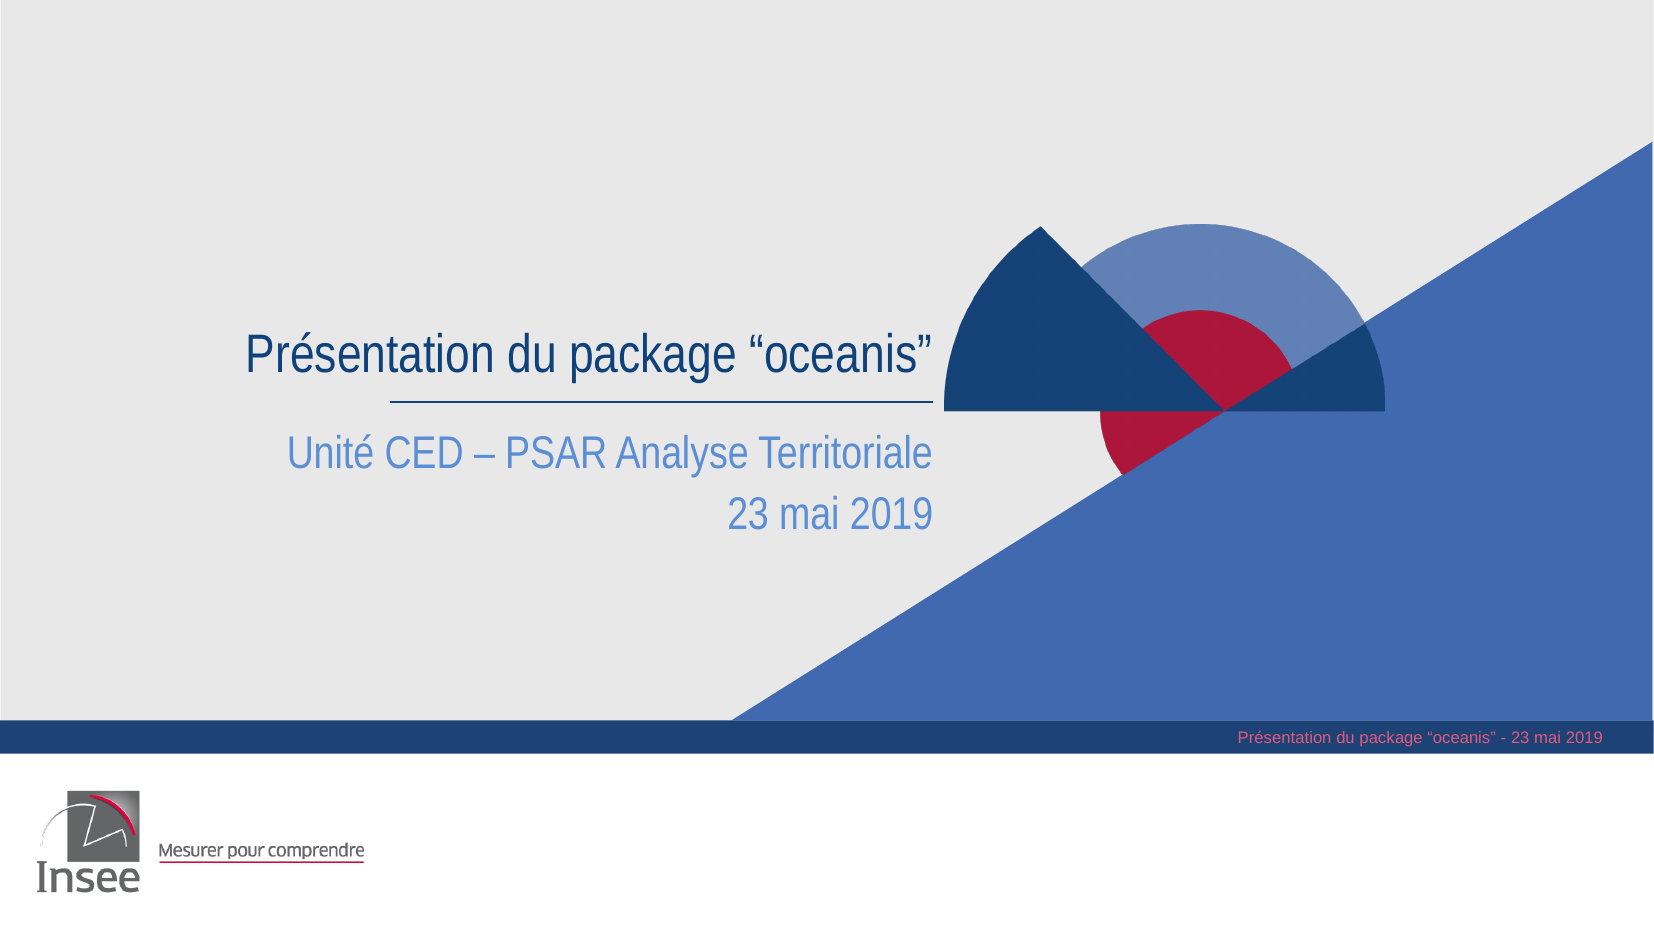

# Présentation du package “oceanis”
Unité CED – PSAR Analyse Territoriale
23 mai 2019
1
Présentation du package “oceanis” - 23 mai 2019